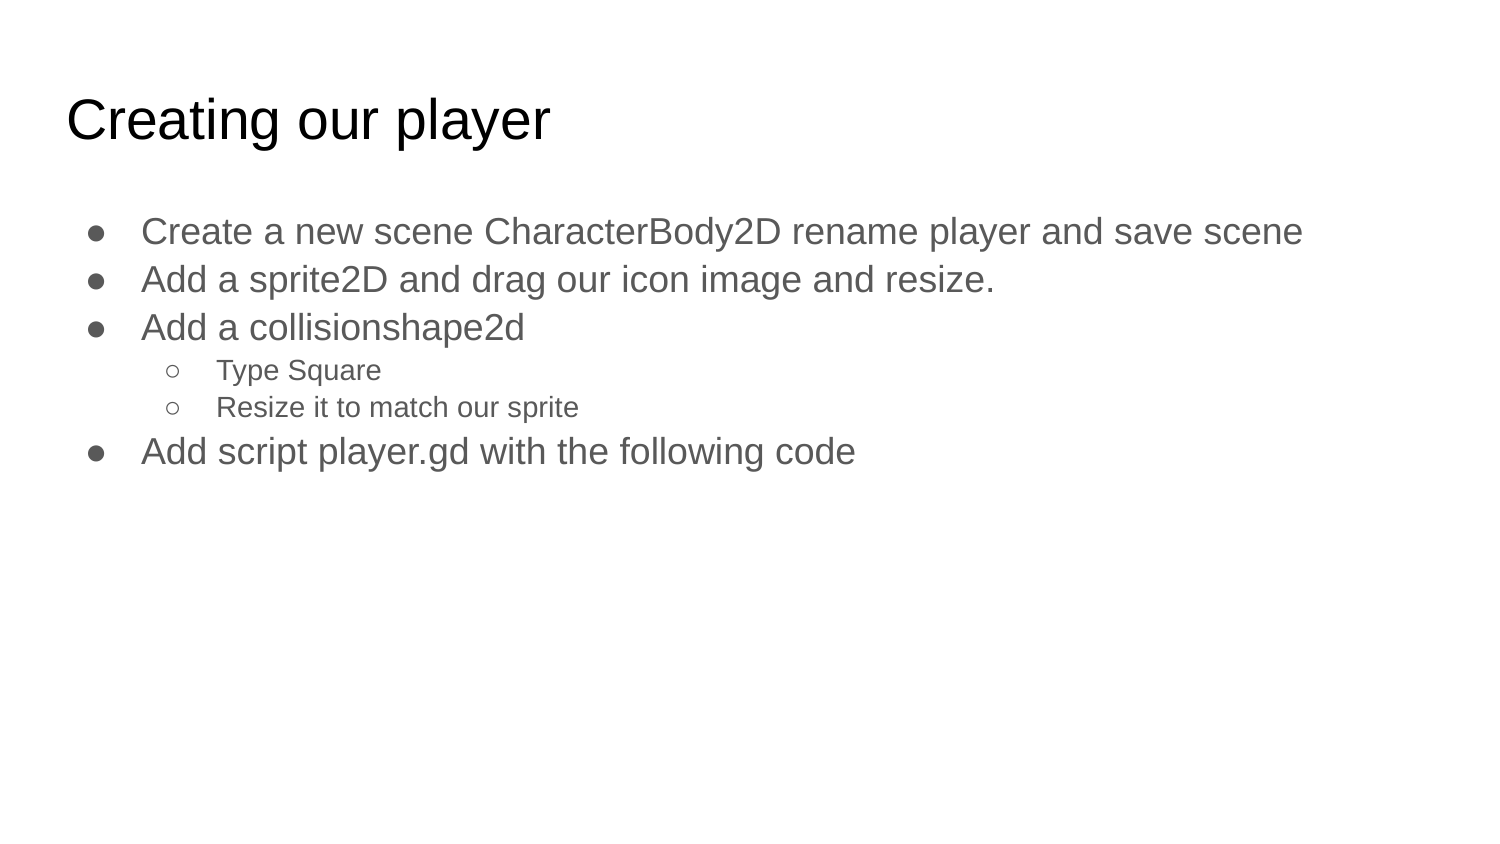

# Creating our player
Create a new scene CharacterBody2D rename player and save scene
Add a sprite2D and drag our icon image and resize.
Add a collisionshape2d
Type Square
Resize it to match our sprite
Add script player.gd with the following code